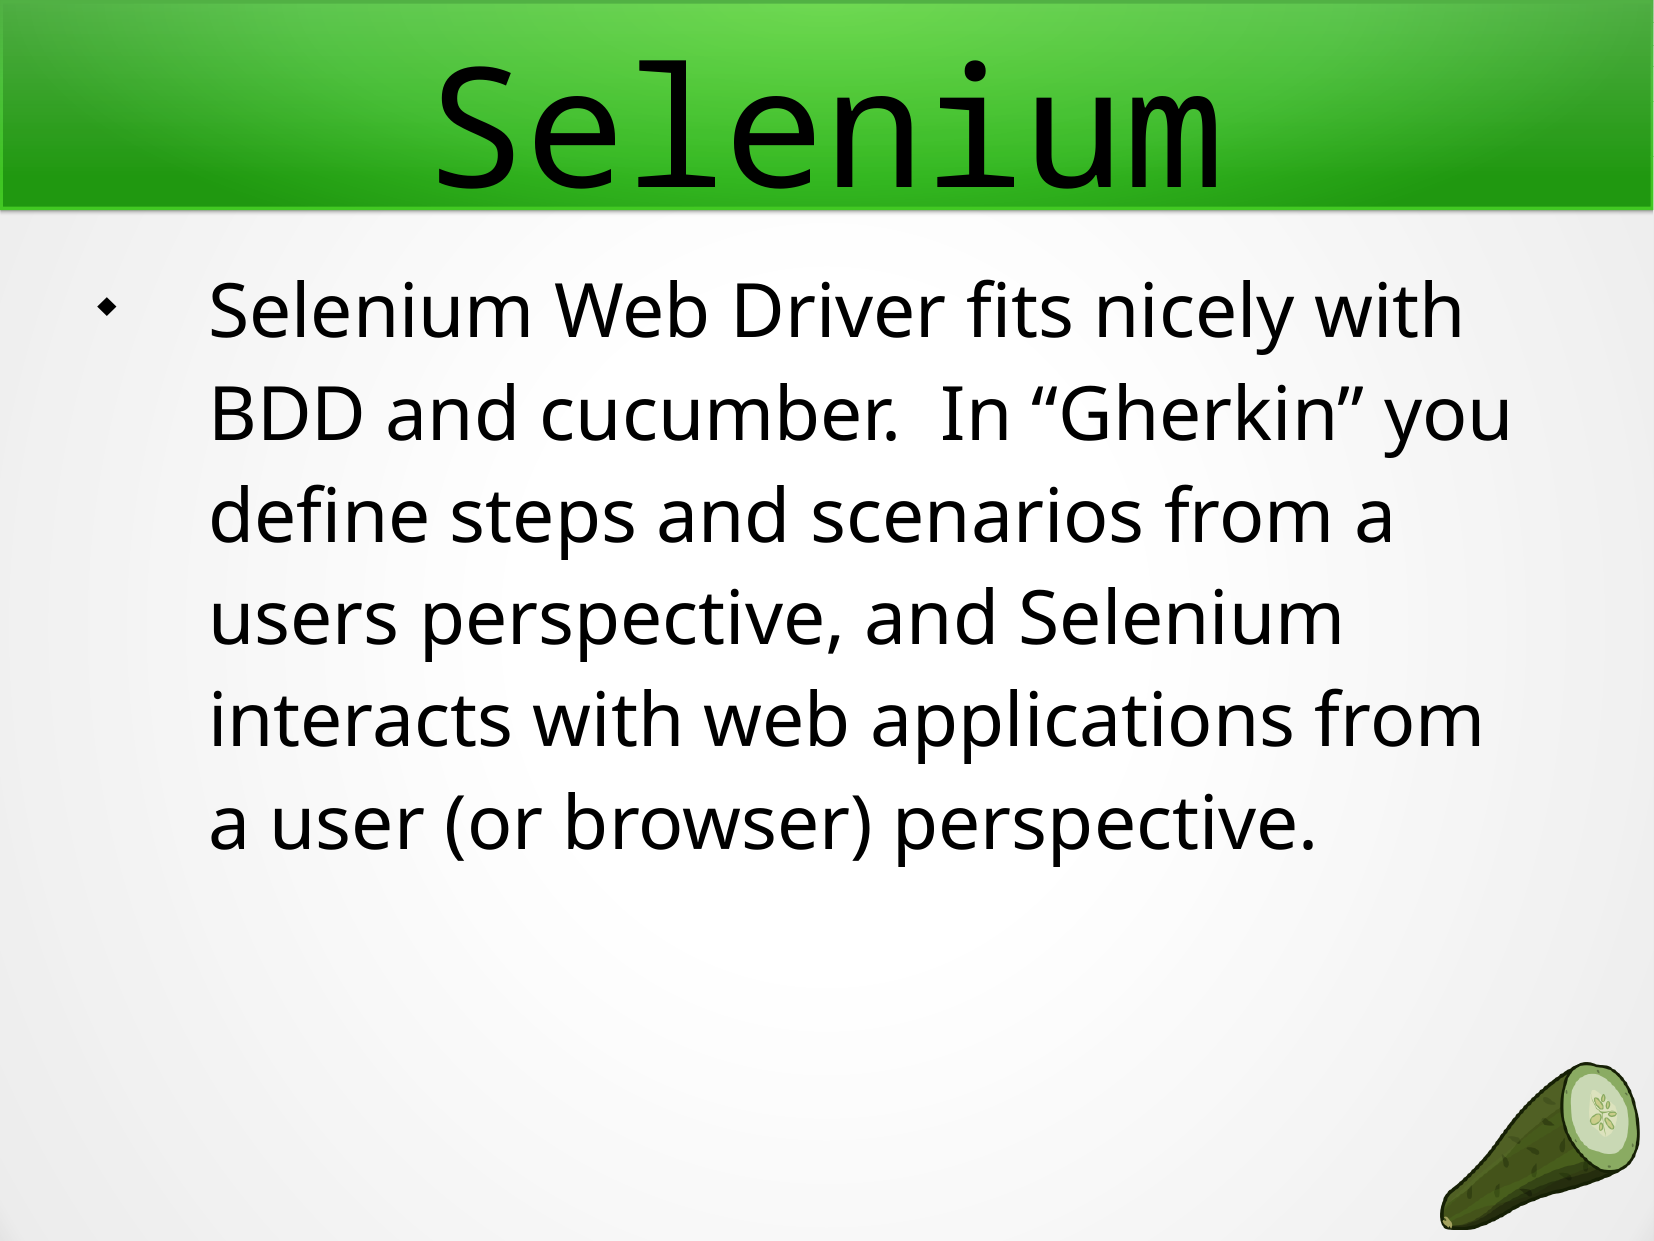

Selenium
Selenium Web Driver fits nicely with BDD and cucumber. In “Gherkin” you define steps and scenarios from a users perspective, and Selenium interacts with web applications from a user (or browser) perspective.